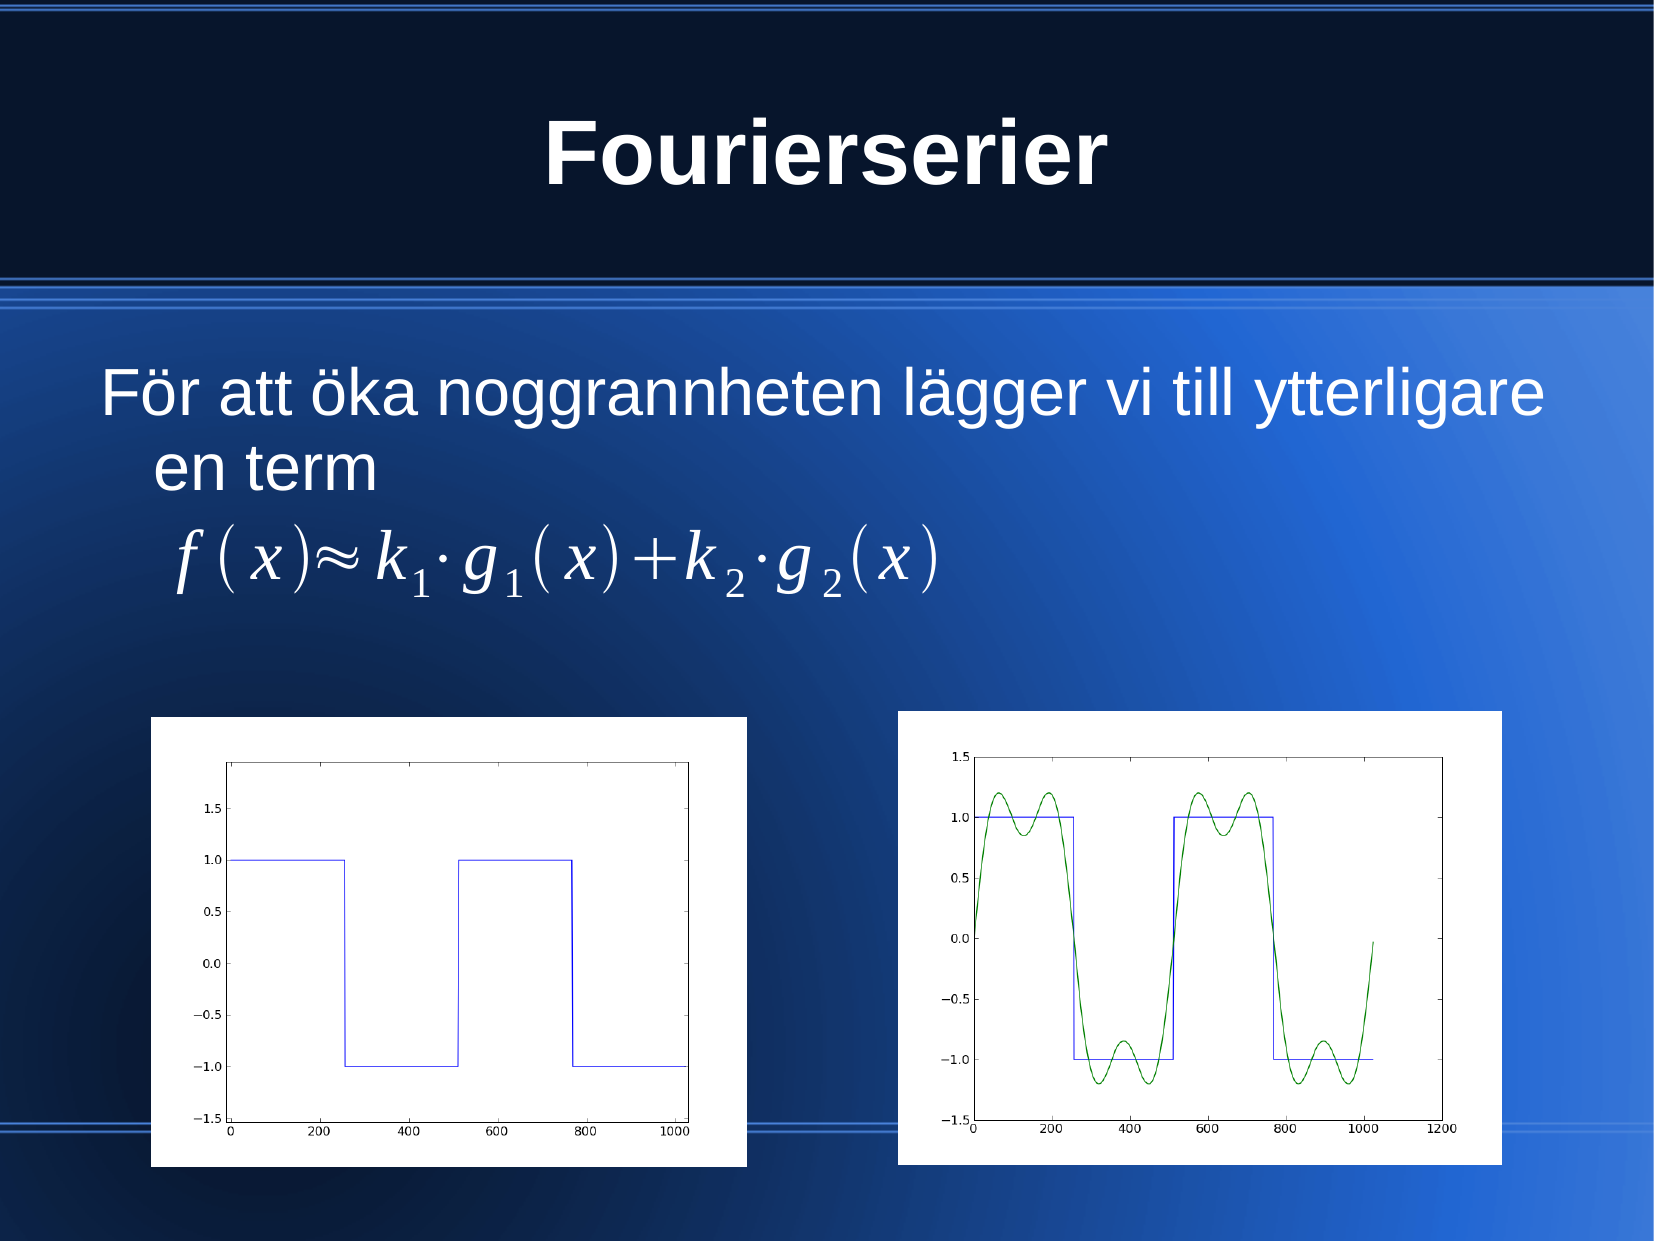

# Fourierserier
För att öka noggrannheten lägger vi till ytterligare en term